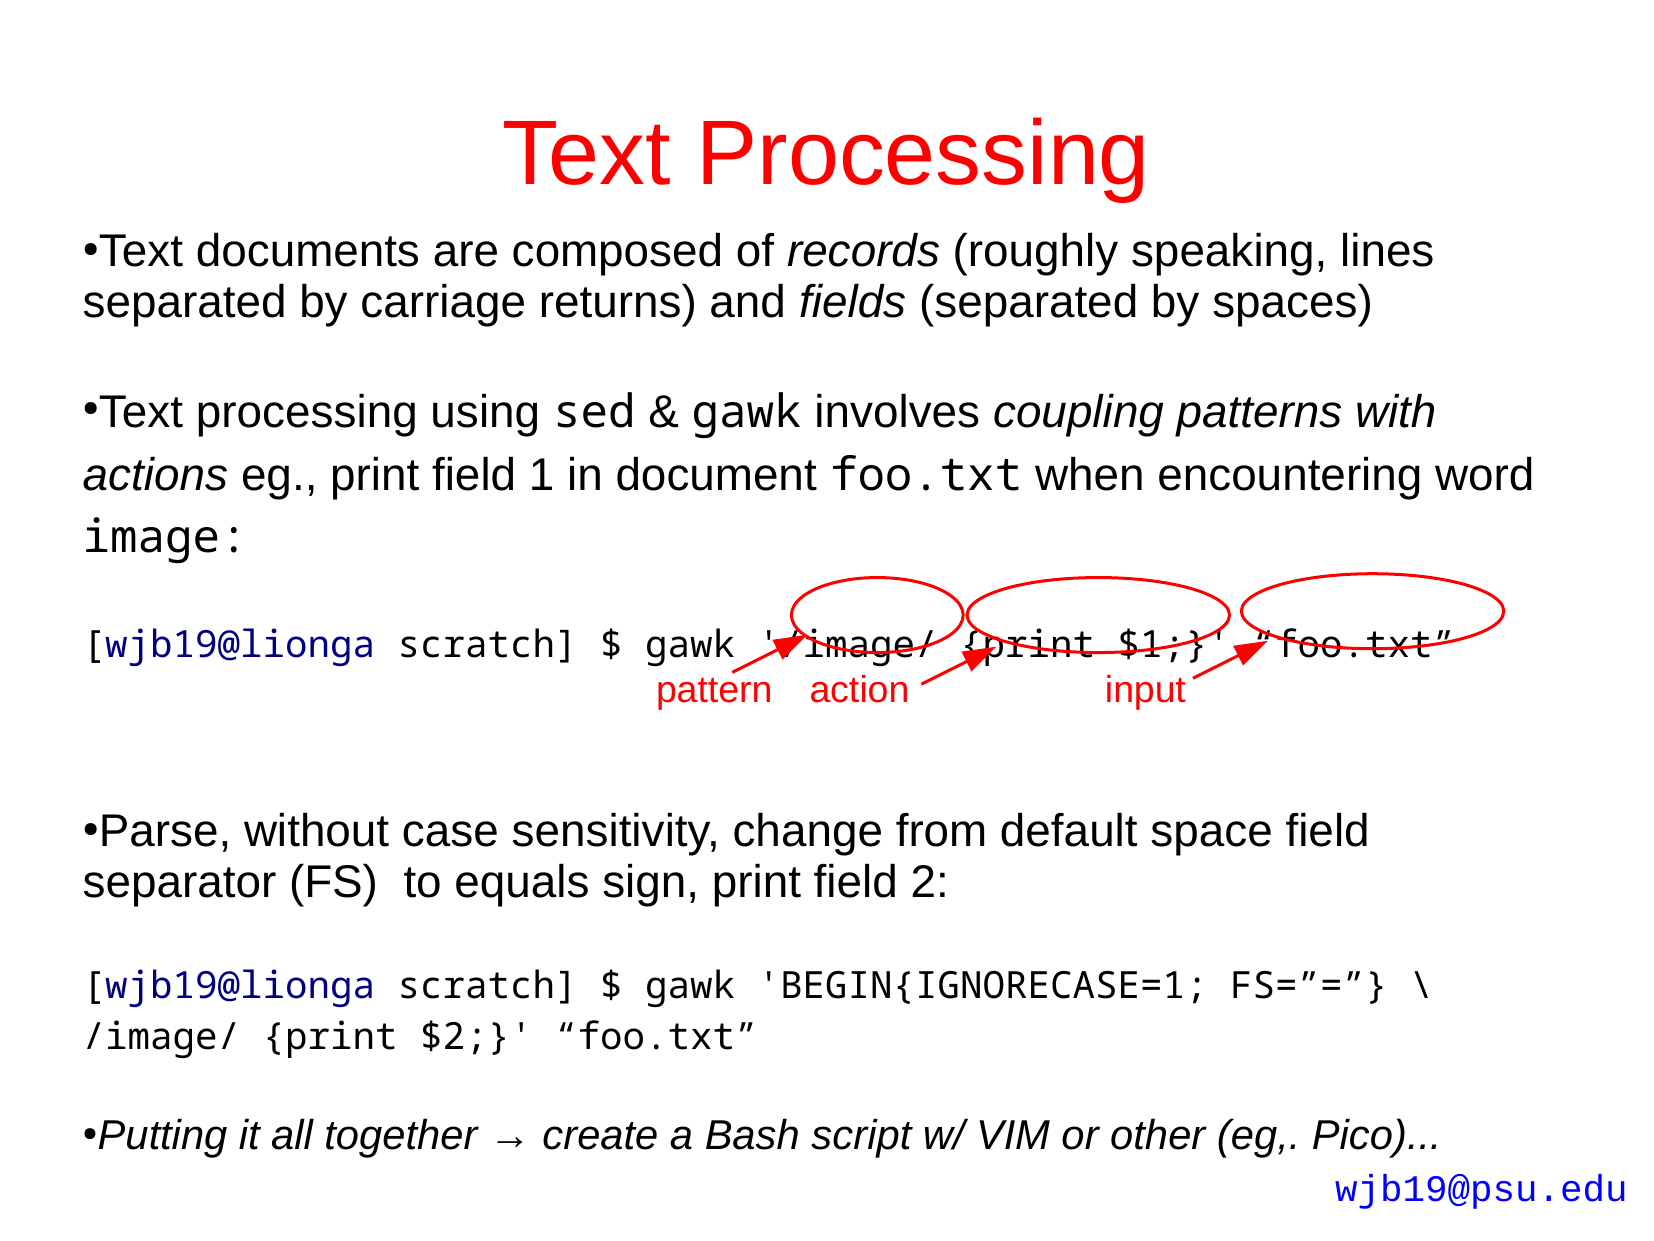

# Text Processing
Text documents are composed of records (roughly speaking, lines separated by carriage returns) and fields (separated by spaces)
Text processing using sed & gawk involves coupling patterns with actions eg., print field 1 in document foo.txt when encountering word image:
[wjb19@lionga scratch] $ gawk '/image/ {print $1;}' “foo.txt”
Parse, without case sensitivity, change from default space field separator (FS) to equals sign, print field 2:
[wjb19@lionga scratch] $ gawk 'BEGIN{IGNORECASE=1; FS=”=”} \ /image/ {print $2;}' “foo.txt”
Putting it all together → create a Bash script w/ VIM or other (eg,. Pico)...
pattern
action
input
wjb19@psu.edu